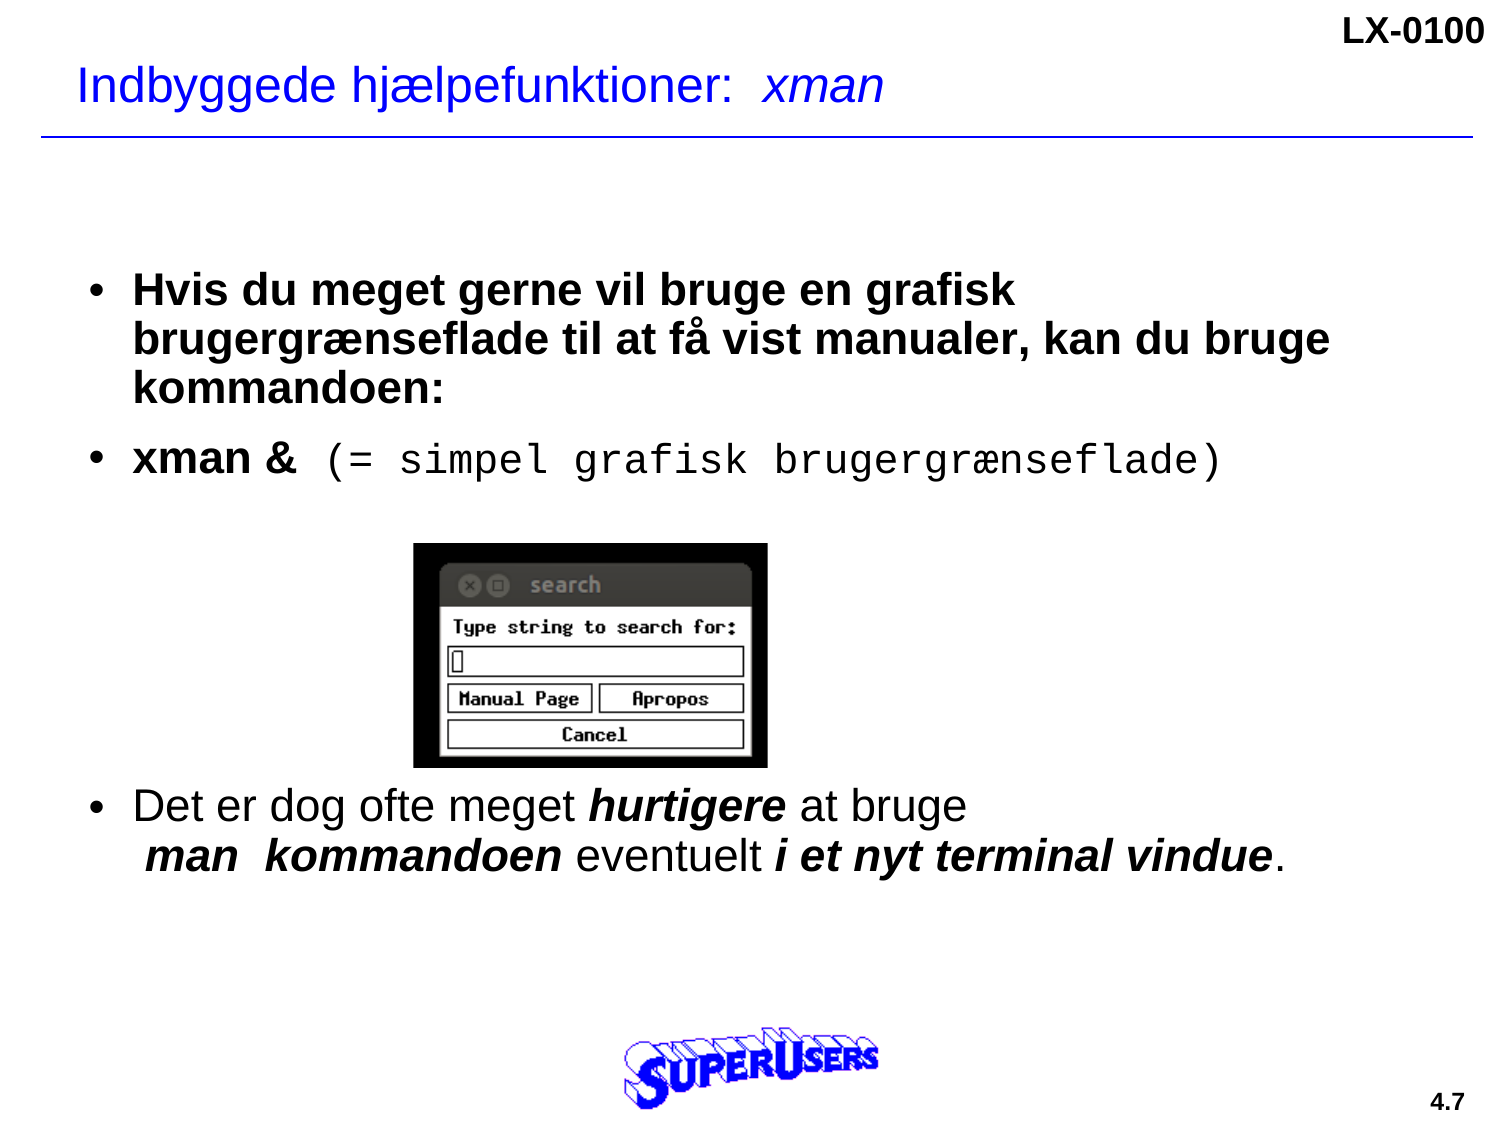

# Indbyggede hjælpefunktioner: xman
Hvis du meget gerne vil bruge en grafisk brugergrænseflade til at få vist manualer, kan du bruge kommandoen:
xman & (= simpel grafisk brugergrænseflade)
Det er dog ofte meget hurtigere at bruge
 man kommandoen eventuelt i et nyt terminal vindue.